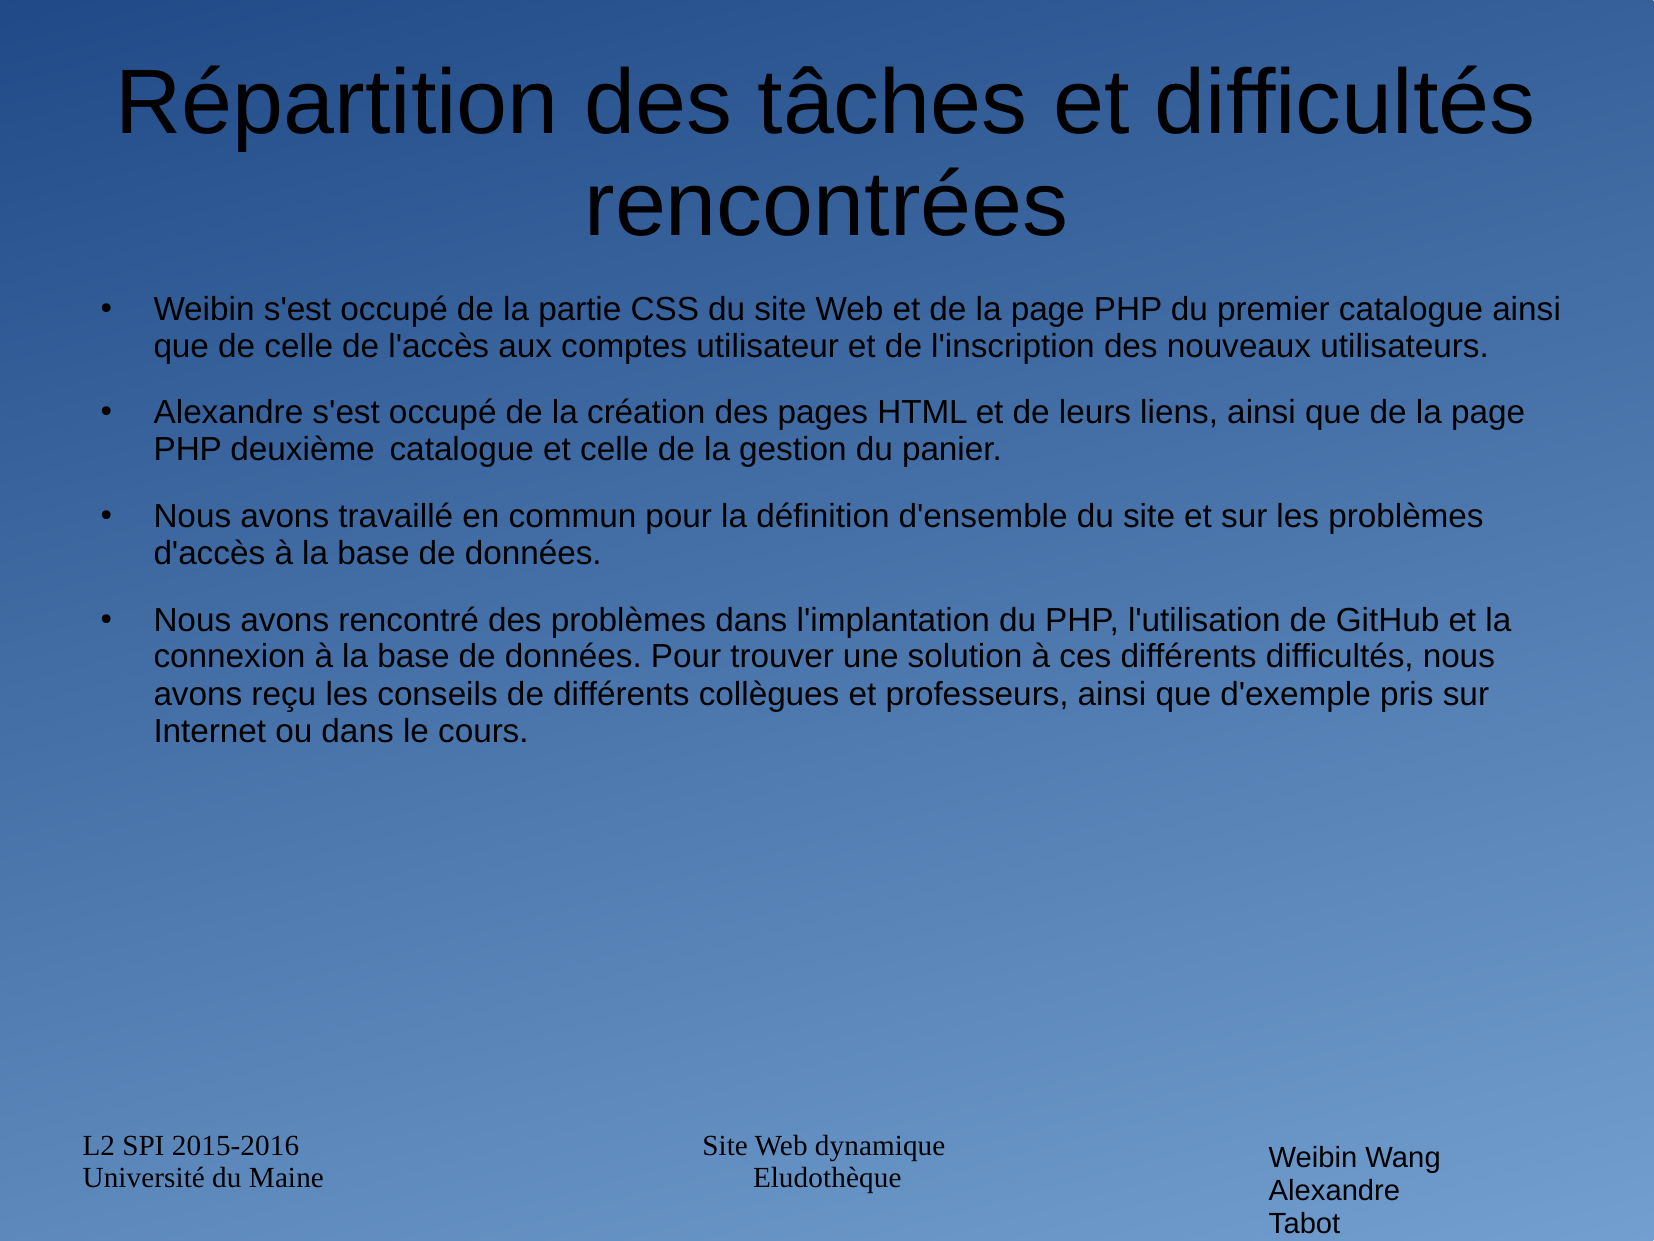

# Répartition des tâches et difficultés rencontrées
Weibin s'est occupé de la partie CSS du site Web et de la page PHP du premier catalogue ainsi que de celle de l'accès aux comptes utilisateur et de l'inscription des nouveaux utilisateurs.
Alexandre s'est occupé de la création des pages HTML et de leurs liens, ainsi que de la page PHP deuxième catalogue et celle de la gestion du panier.
Nous avons travaillé en commun pour la définition d'ensemble du site et sur les problèmes d'accès à la base de données.
Nous avons rencontré des problèmes dans l'implantation du PHP, l'utilisation de GitHub et la connexion à la base de données. Pour trouver une solution à ces différents difficultés, nous avons reçu les conseils de différents collègues et professeurs, ainsi que d'exemple pris sur Internet ou dans le cours.